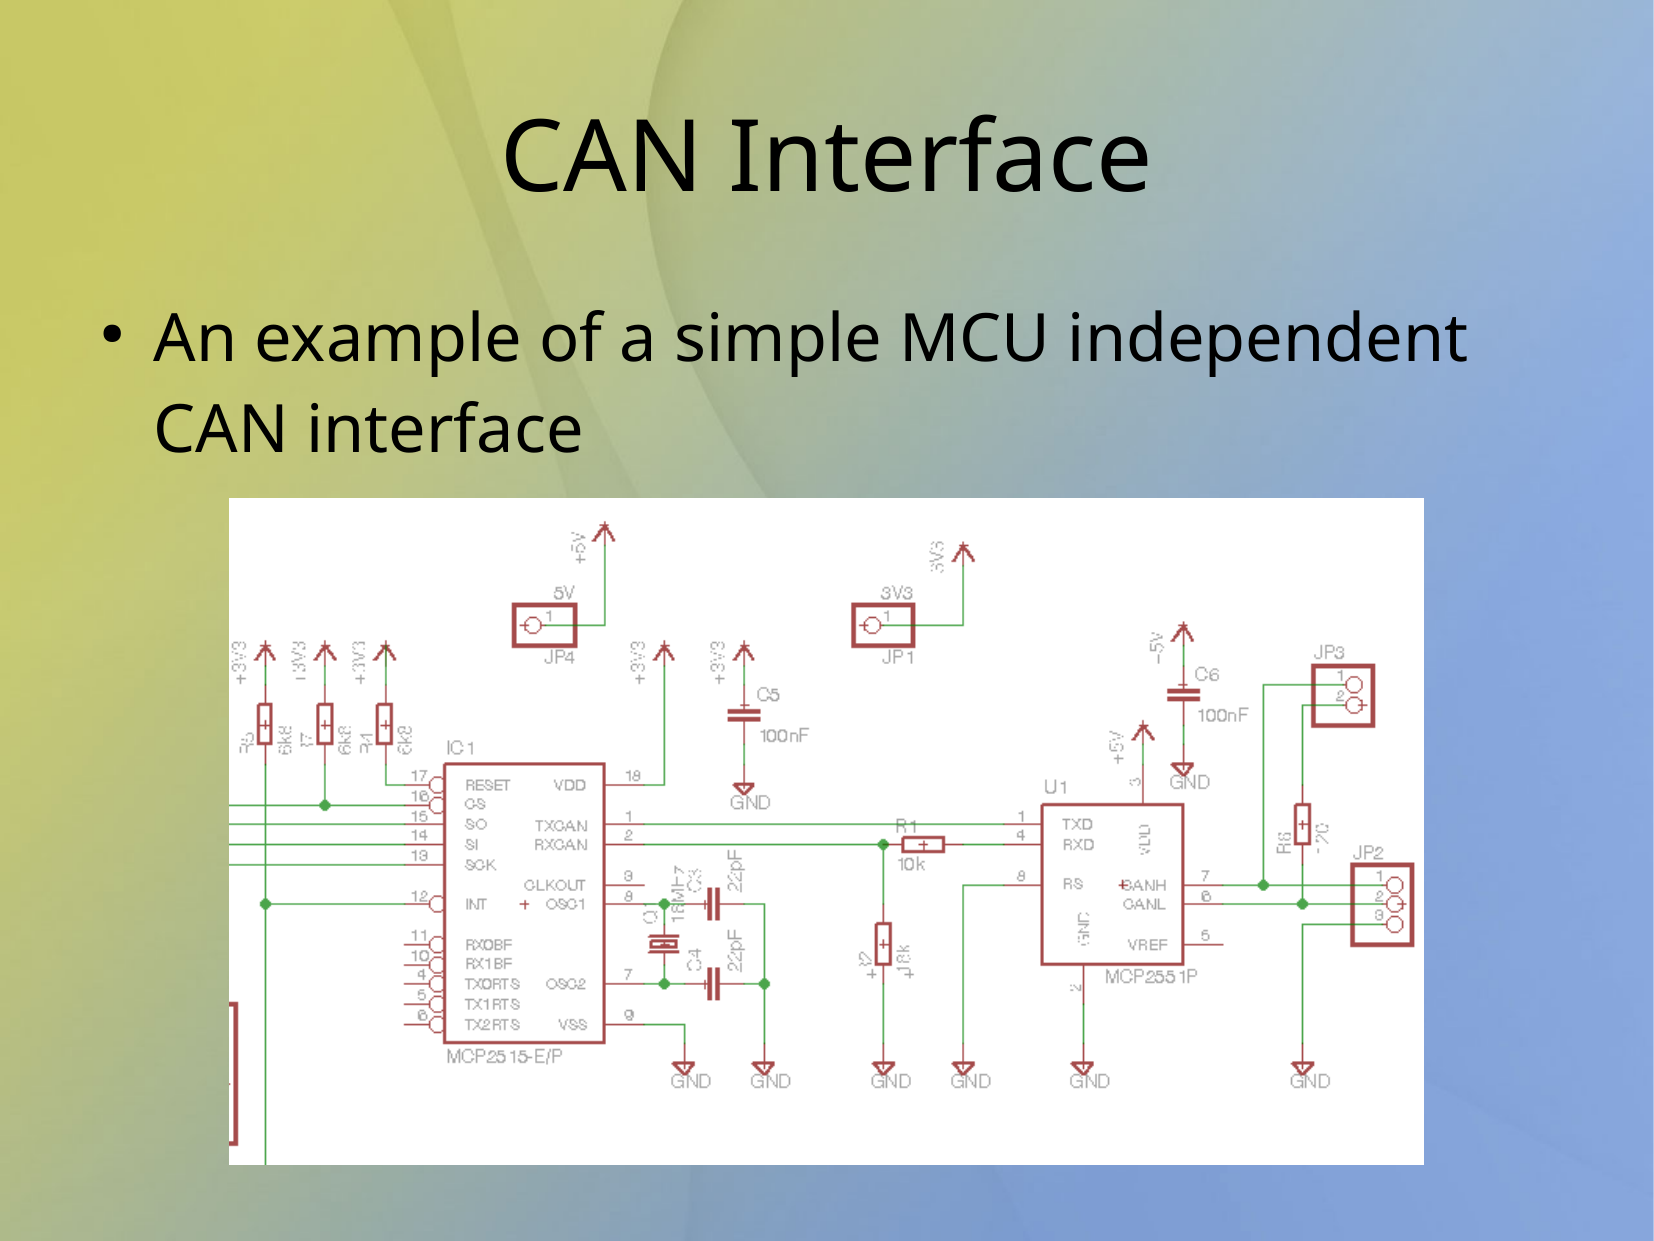

# CAN Interface
An example of a simple MCU independent CAN interface